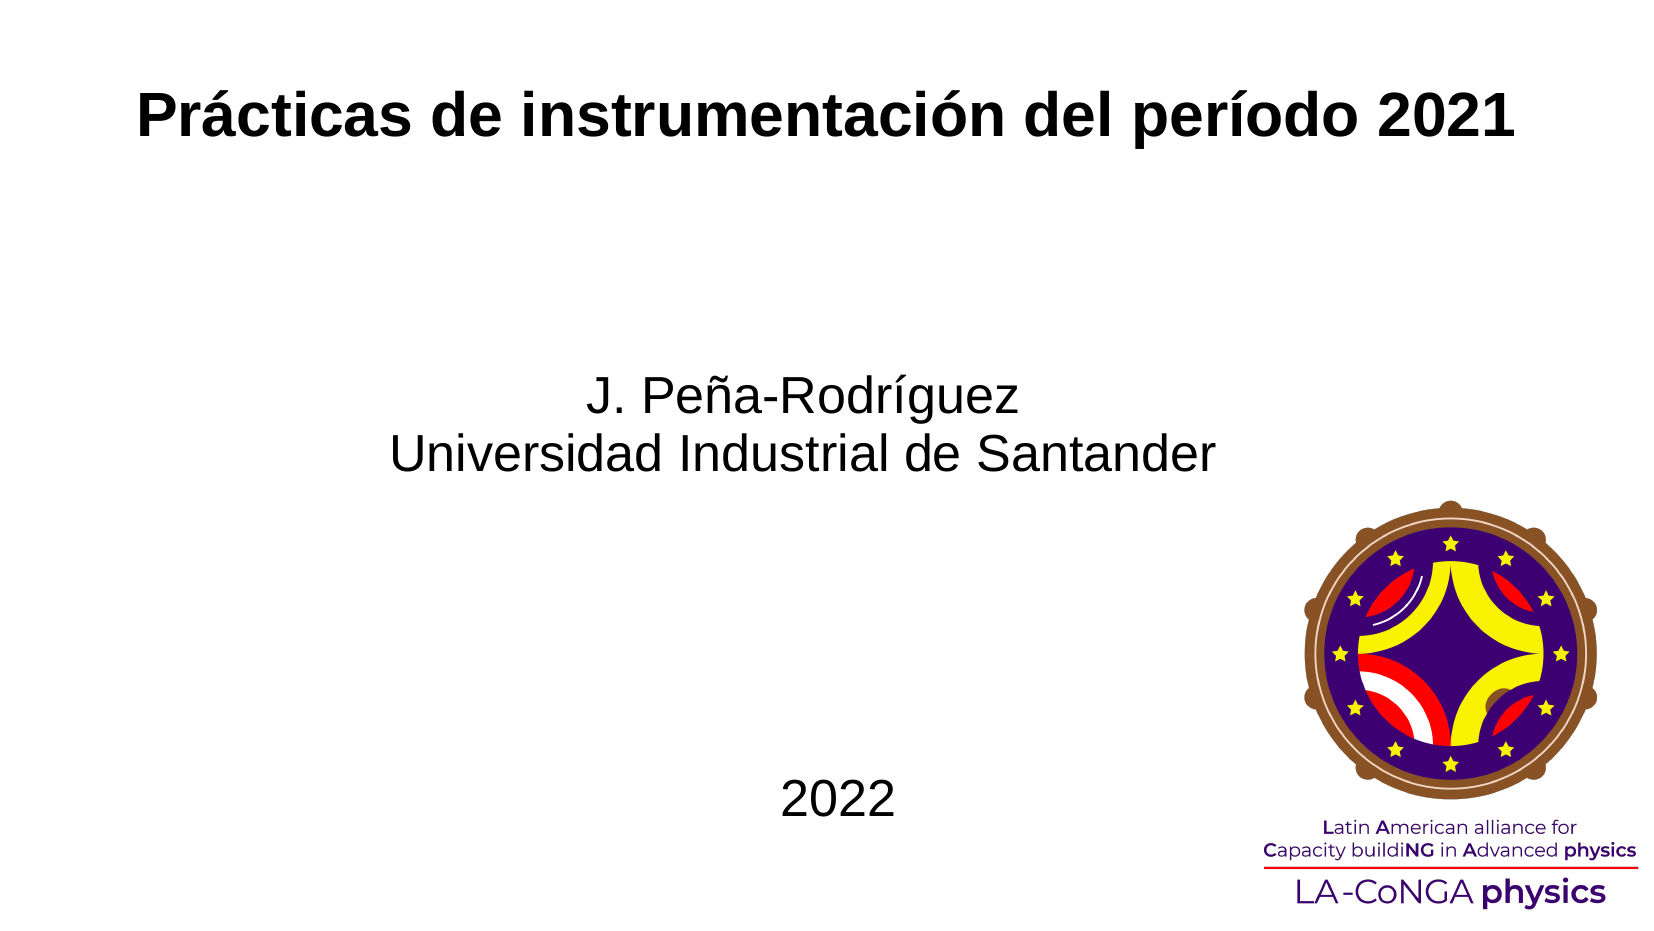

# Prácticas de instrumentación del período 2021
J. Peña-Rodríguez
Universidad Industrial de Santander
2022